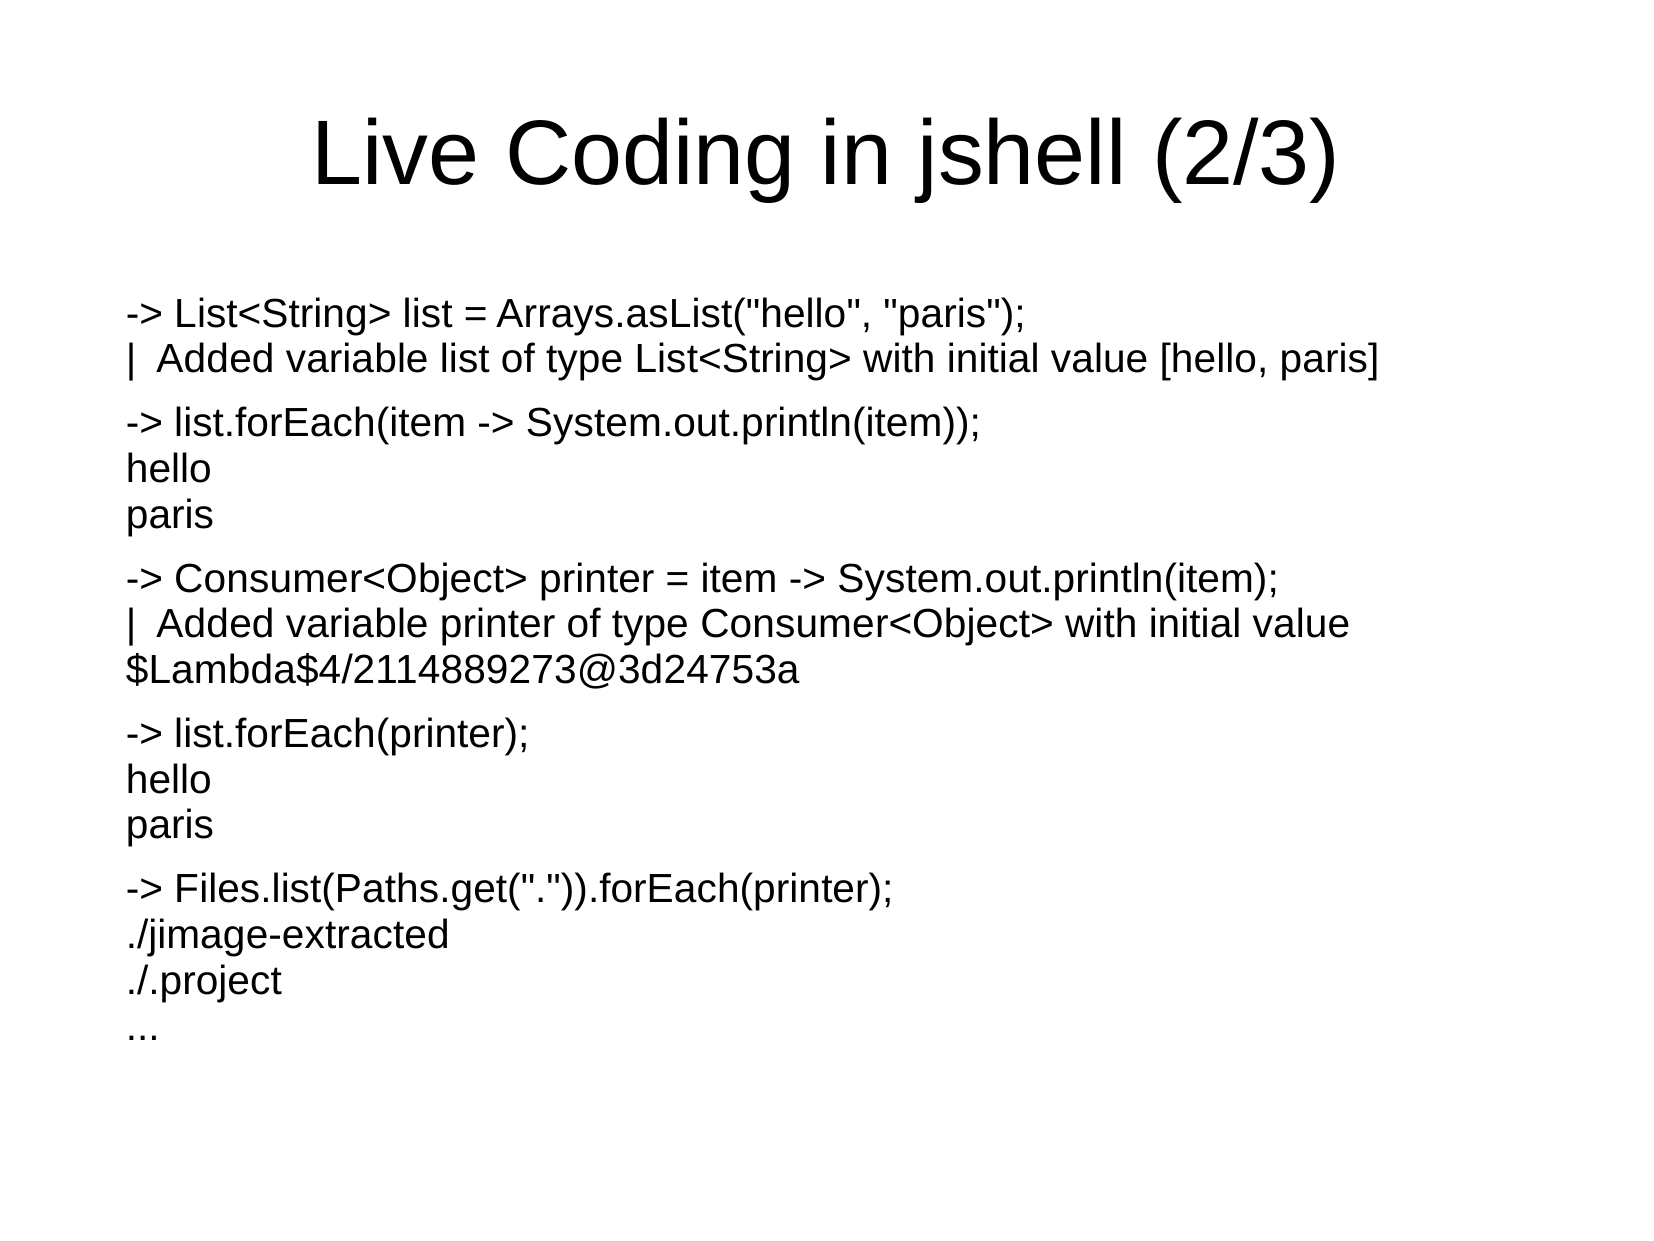

# Live Coding in jshell (2/3)
-> List<String> list = Arrays.asList("hello", "paris");
| Added variable list of type List<String> with initial value [hello, paris]
-> list.forEach(item -> System.out.println(item));
hello
paris
-> Consumer<Object> printer = item -> System.out.println(item);
| Added variable printer of type Consumer<Object> with initial value $Lambda$4/2114889273@3d24753a
-> list.forEach(printer);
hello
paris
-> Files.list(Paths.get(".")).forEach(printer);
./jimage-extracted
./.project
...